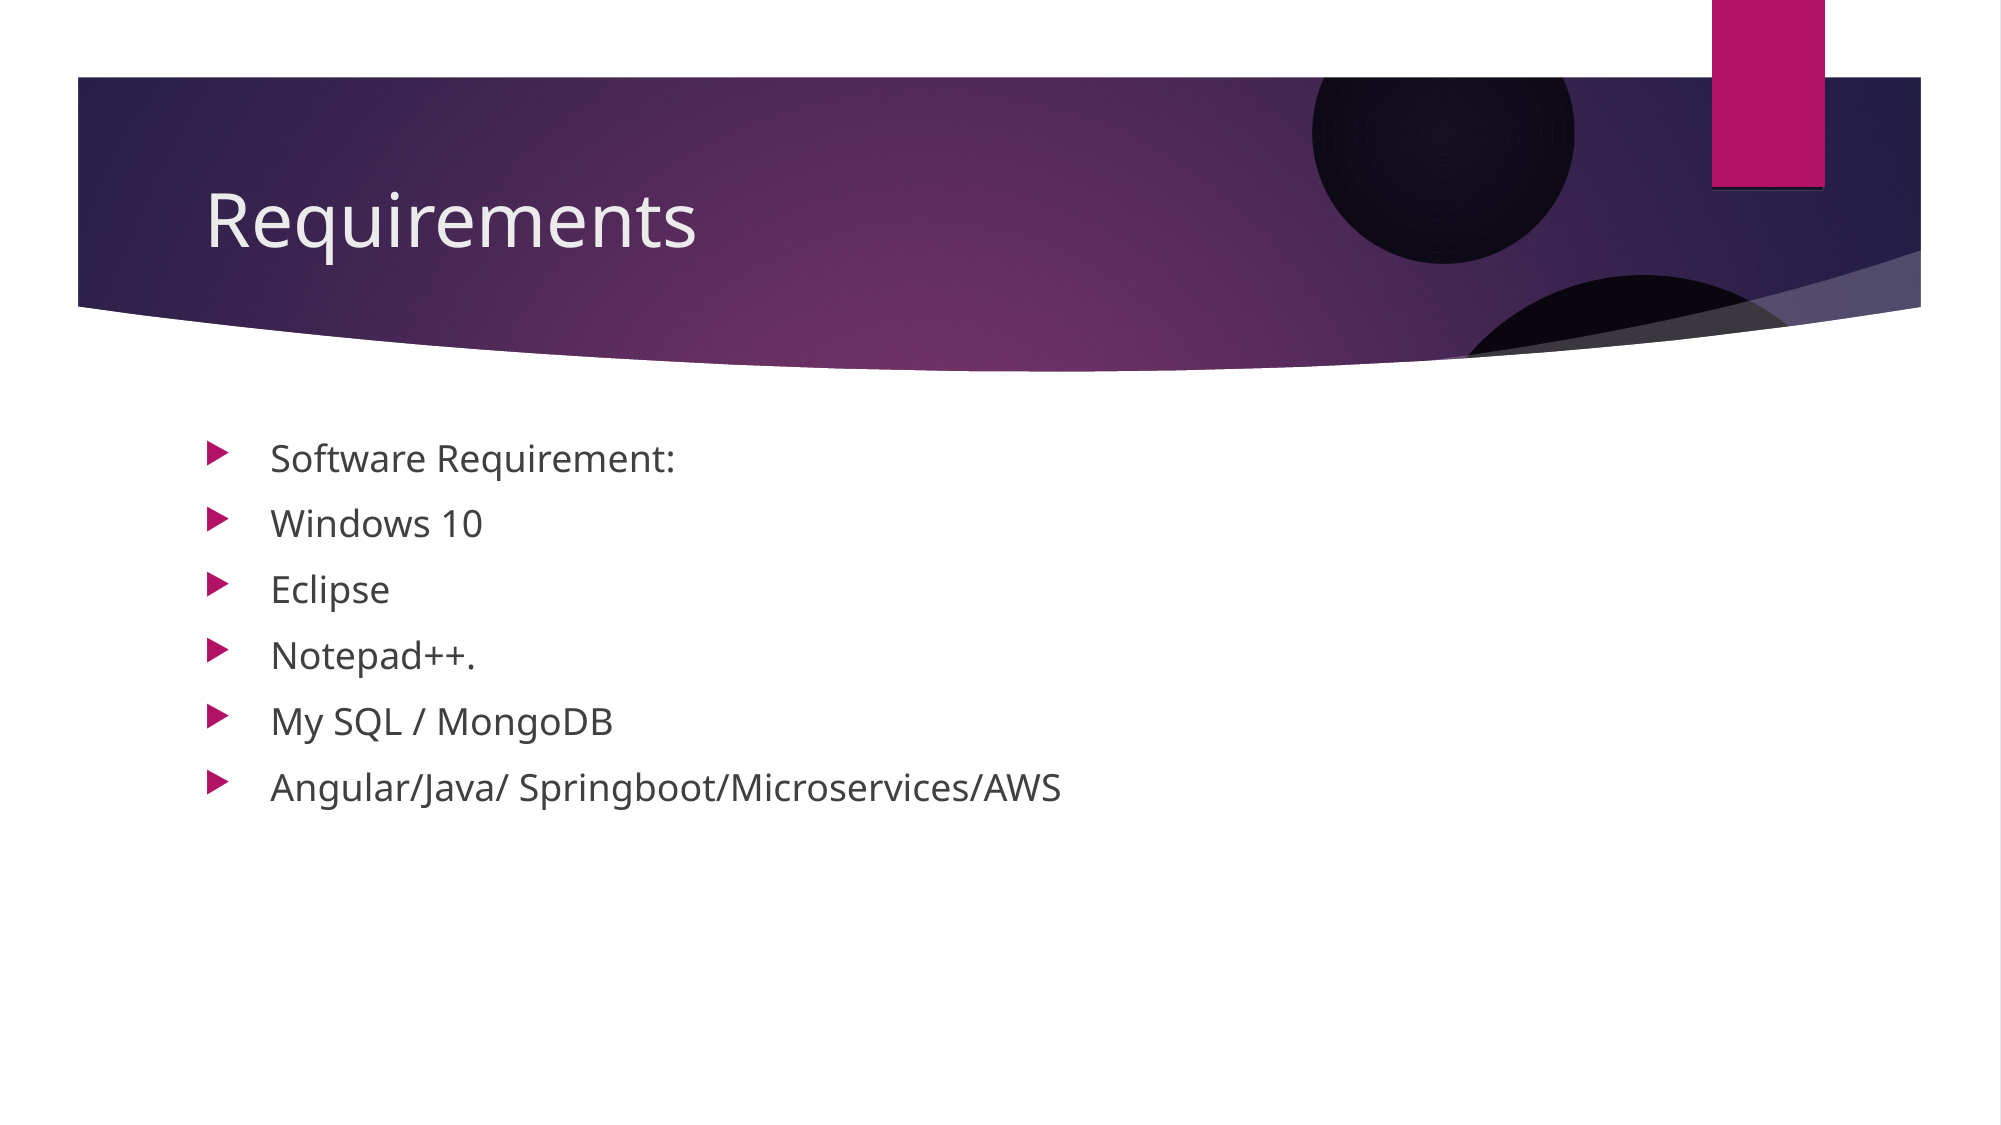

# Requirements
 Software Requirement:
 Windows 10
 Eclipse
 Notepad++.
 My SQL / MongoDB
 Angular/Java/ Springboot/Microservices/AWS